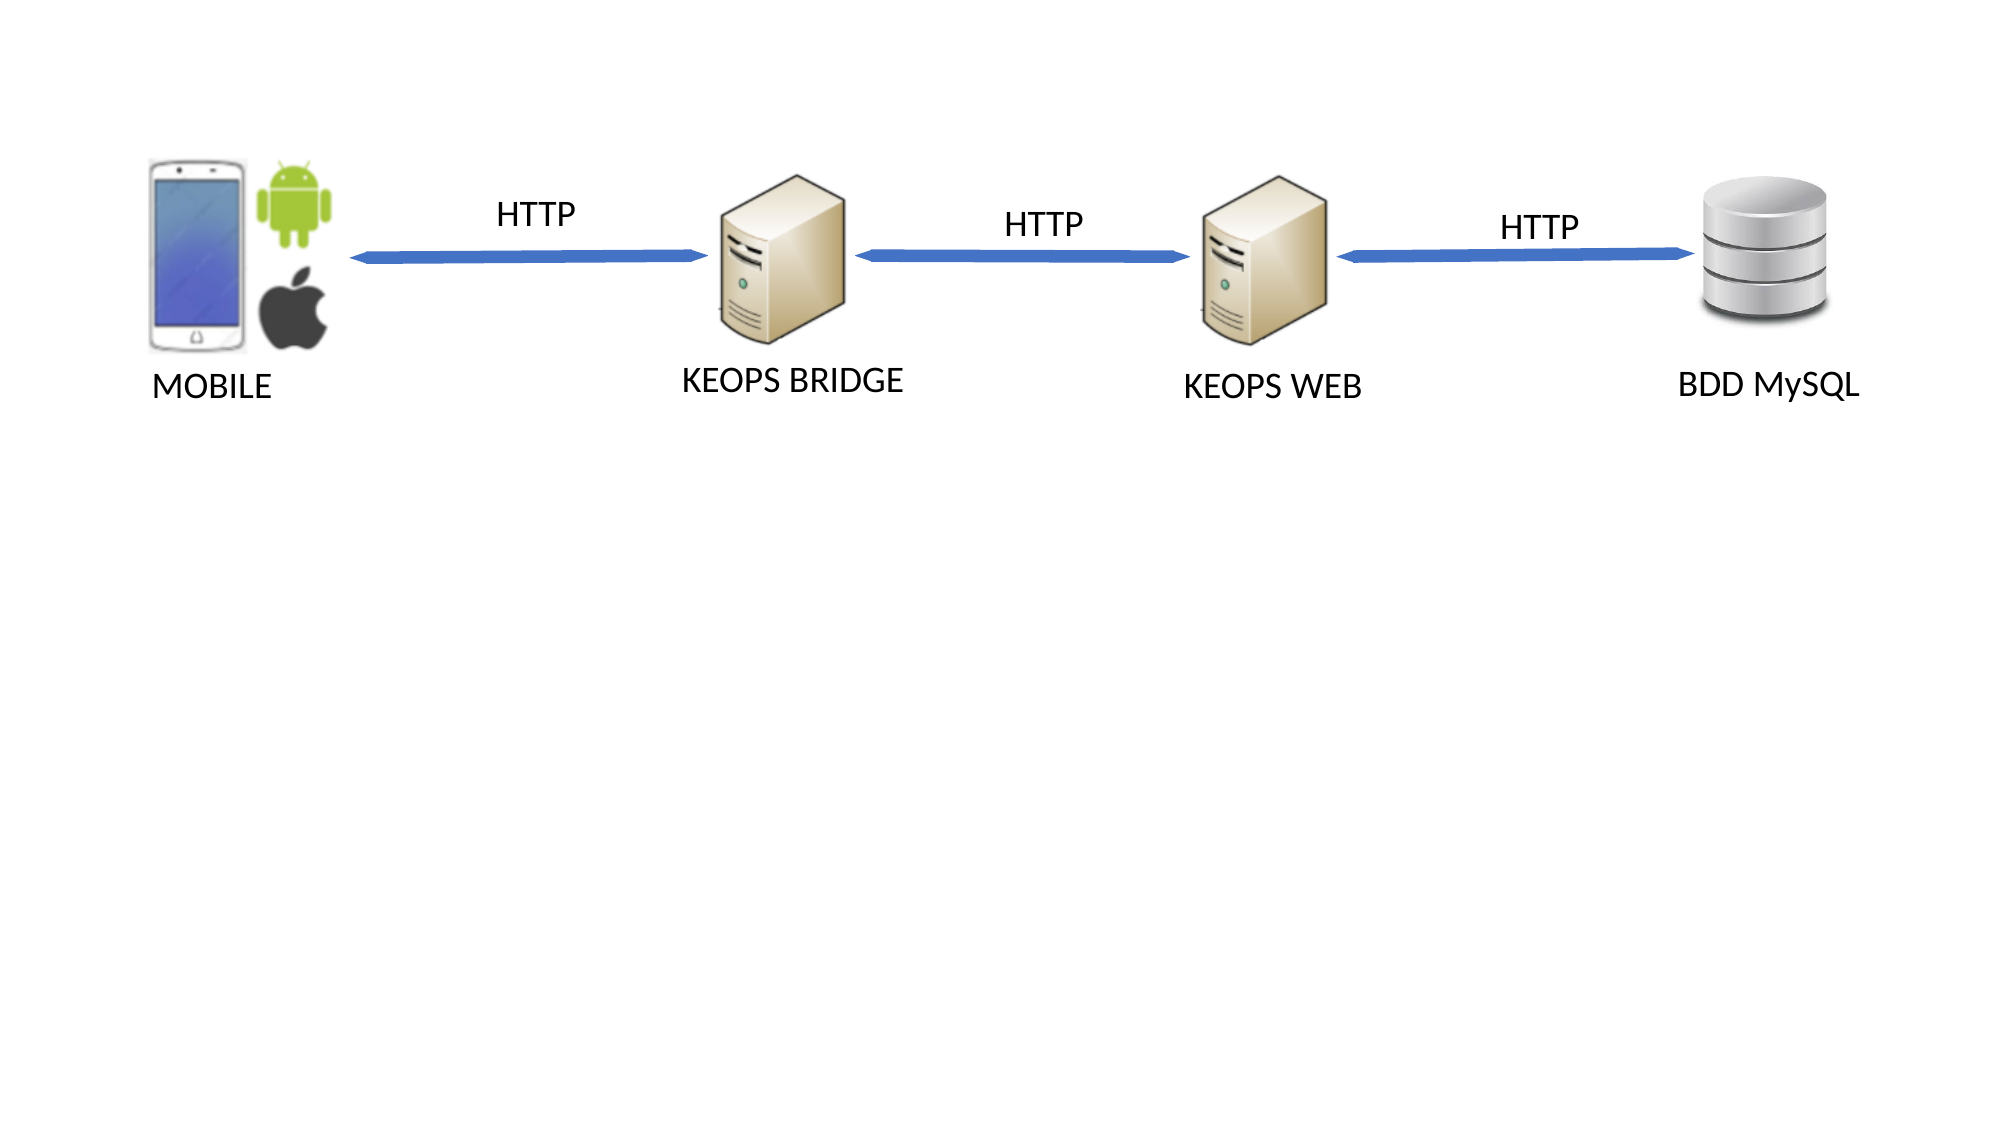

HTTP
HTTP
HTTP
KEOPS BRIDGE
BDD MySQL
MOBILE
KEOPS WEB